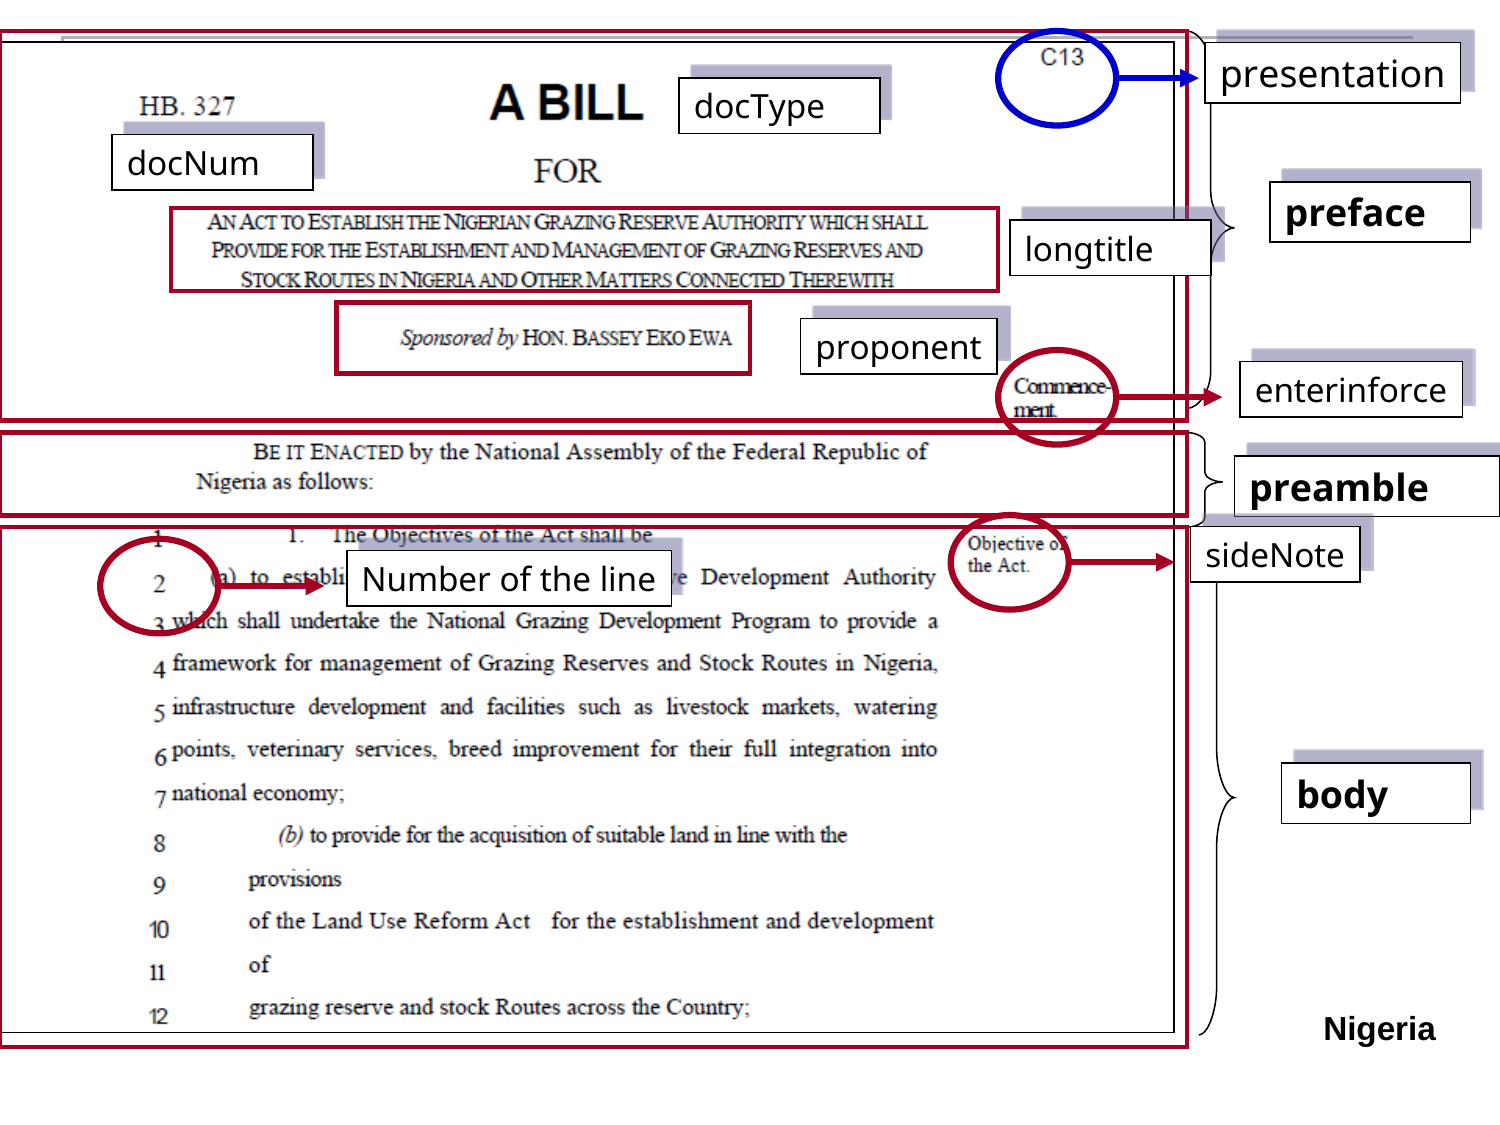

preface
presentation
docType
docNum
longtitle
proponent
enterinforce
preamble
sideNote
body
Number of the line
Nigeria